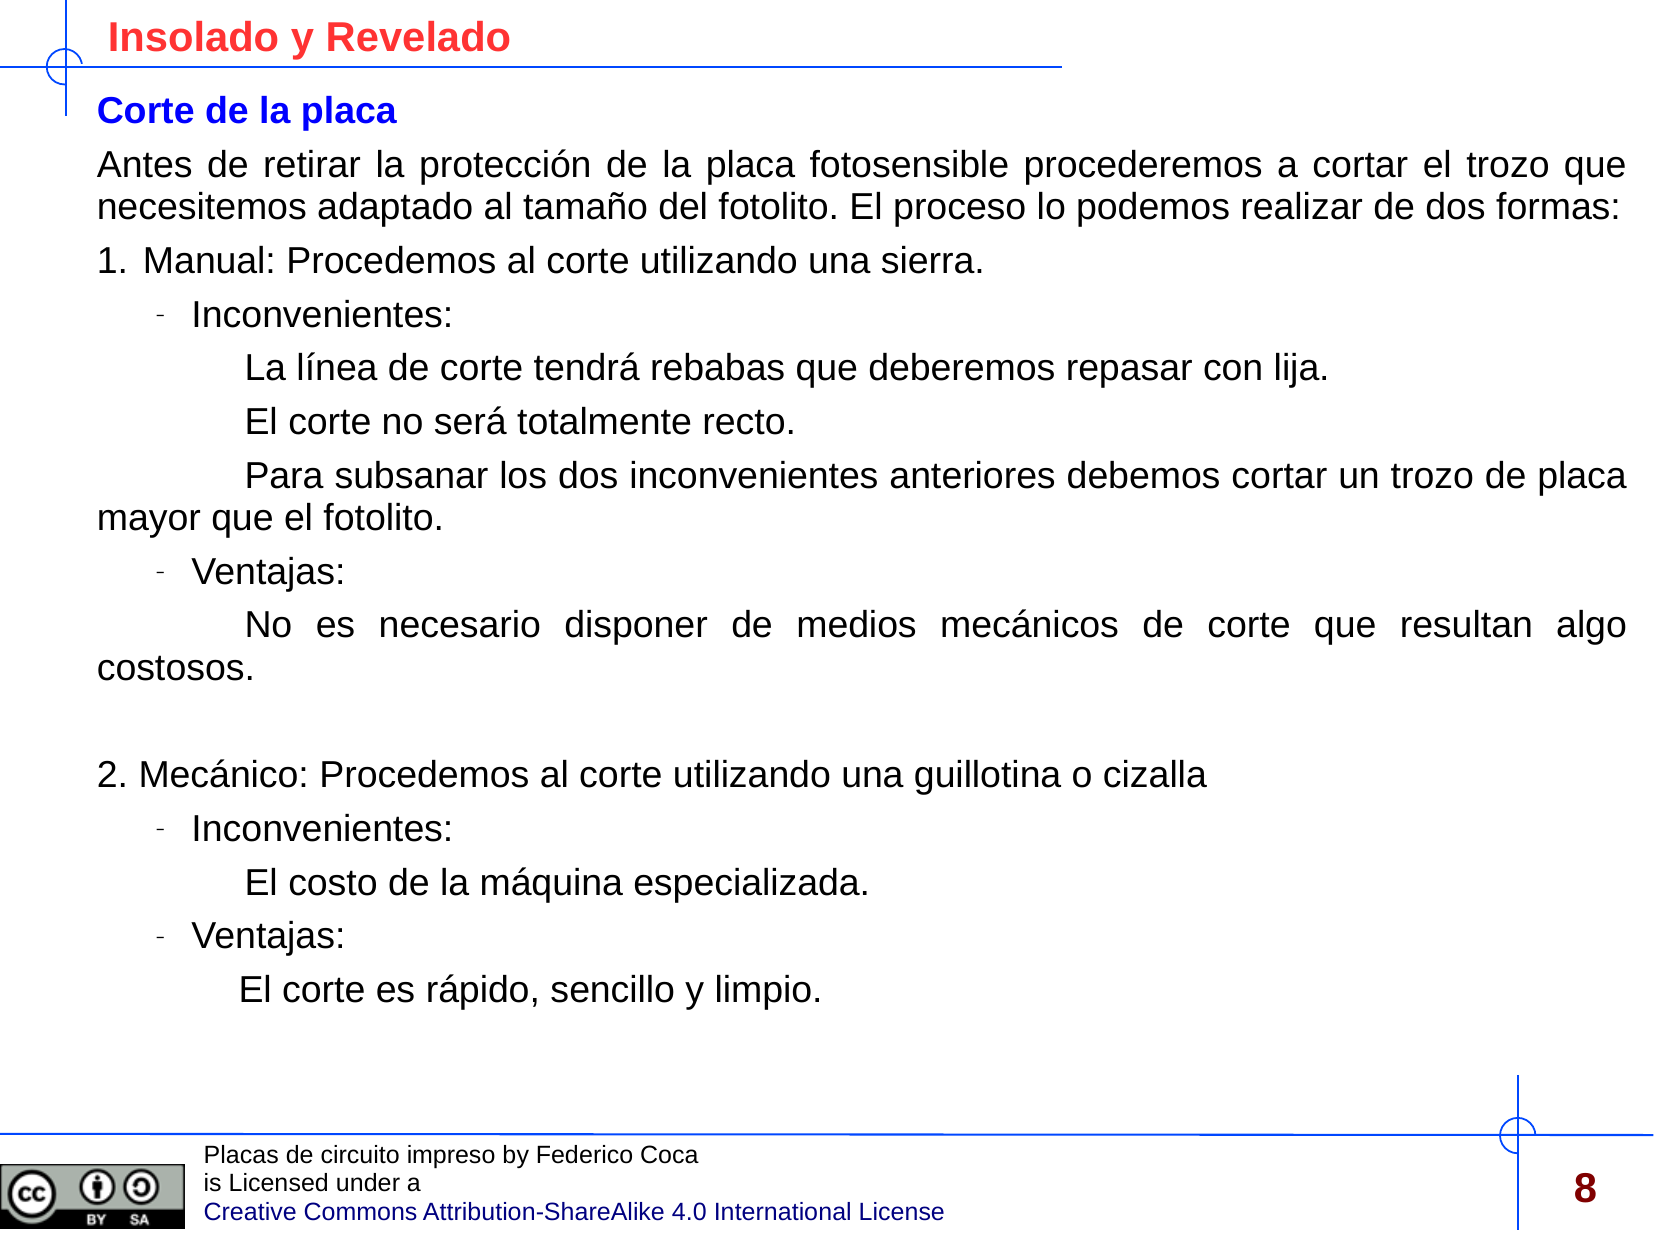

Insolado y Revelado
Corte de la placa
Antes de retirar la protección de la placa fotosensible procederemos a cortar el trozo que necesitemos adaptado al tamaño del fotolito. El proceso lo podemos realizar de dos formas:
 Manual: Procedemos al corte utilizando una sierra.
Inconvenientes:
		La línea de corte tendrá rebabas que deberemos repasar con lija.
		El corte no será totalmente recto.
		Para subsanar los dos inconvenientes anteriores debemos cortar un trozo de placa mayor que el fotolito.
Ventajas:
		No es necesario disponer de medios mecánicos de corte que resultan algo costosos.
Mecánico: Procedemos al corte utilizando una guillotina o cizalla
Inconvenientes:
		El costo de la máquina especializada.
Ventajas:
El corte es rápido, sencillo y limpio.
Placas de circuito impreso by Federico Coca
is Licensed under a Creative Commons Attribution-ShareAlike 4.0 International License